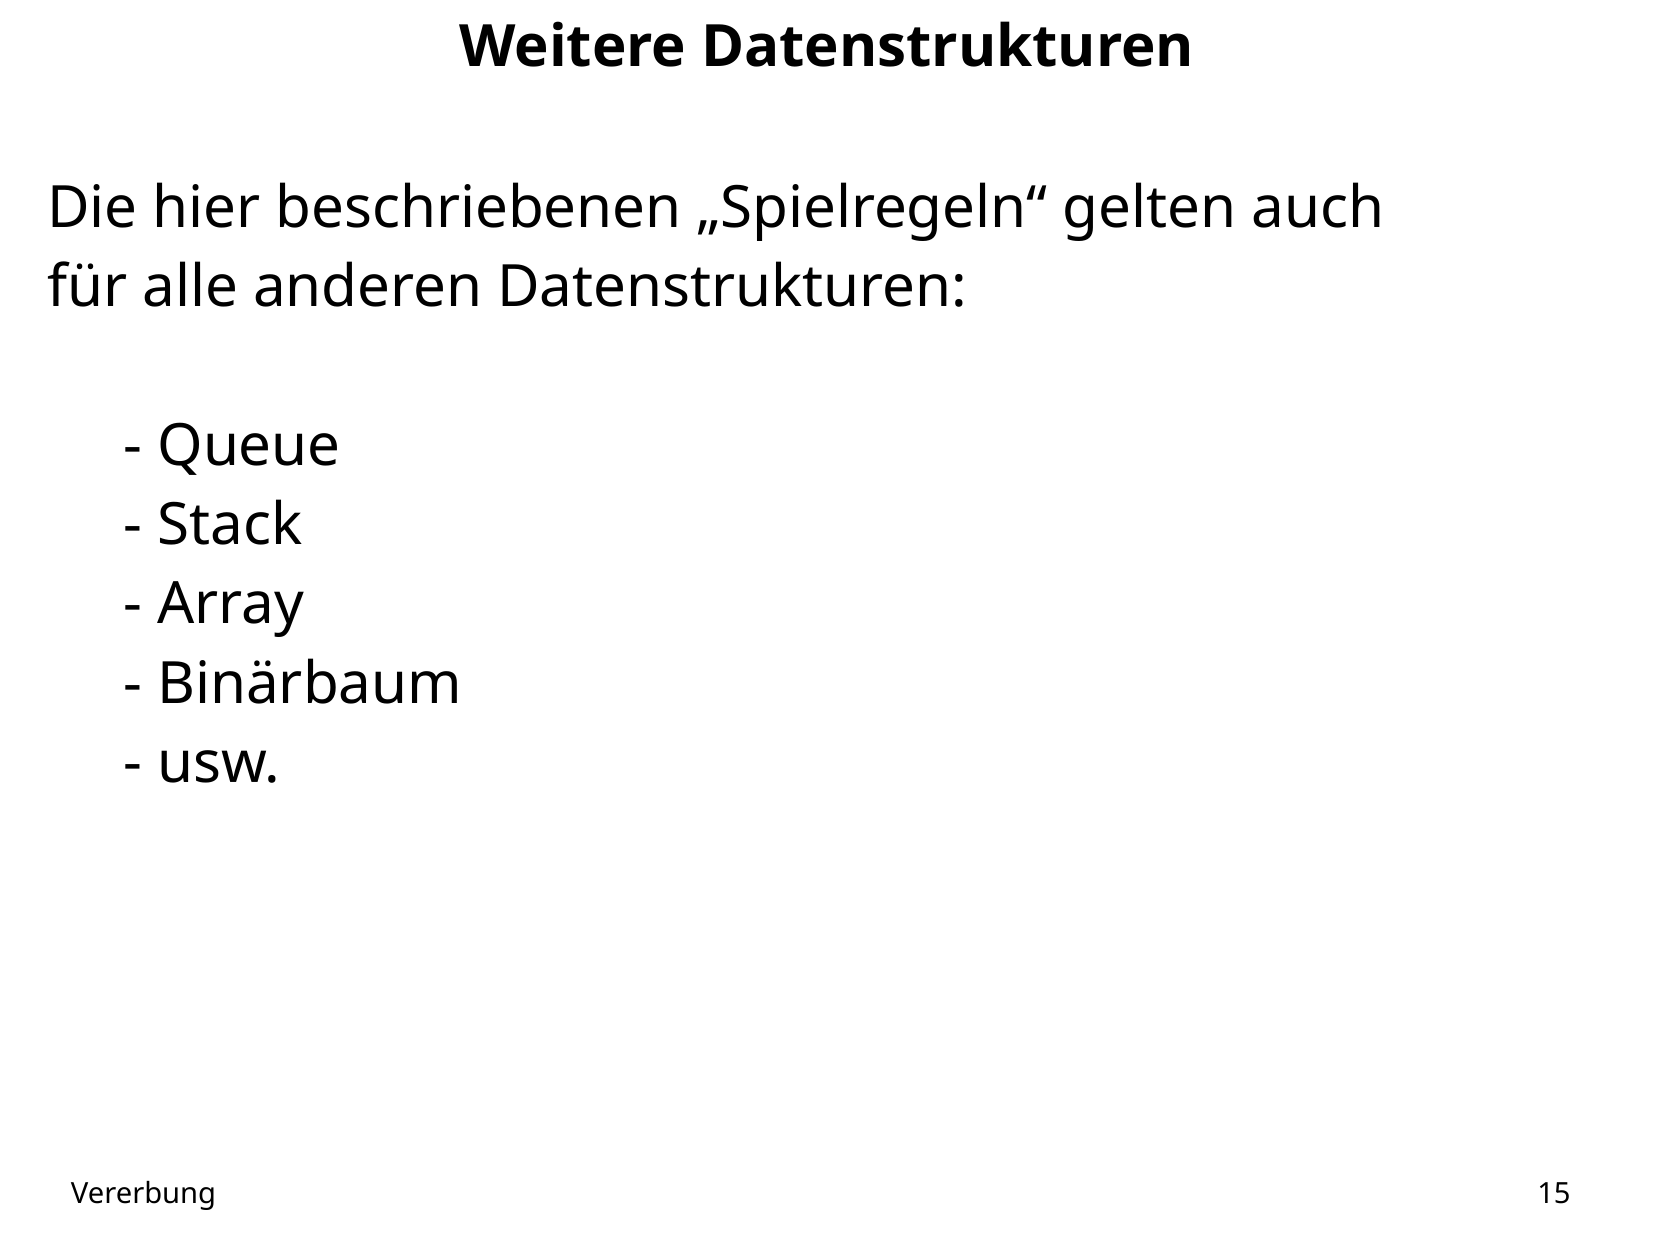

# Weitere Datenstrukturen
Die hier beschriebenen „Spielregeln“ gelten auch
für alle anderen Datenstrukturen:
 - Queue
 - Stack
 - Array
 - Binärbaum
 - usw.
Vererbung
15